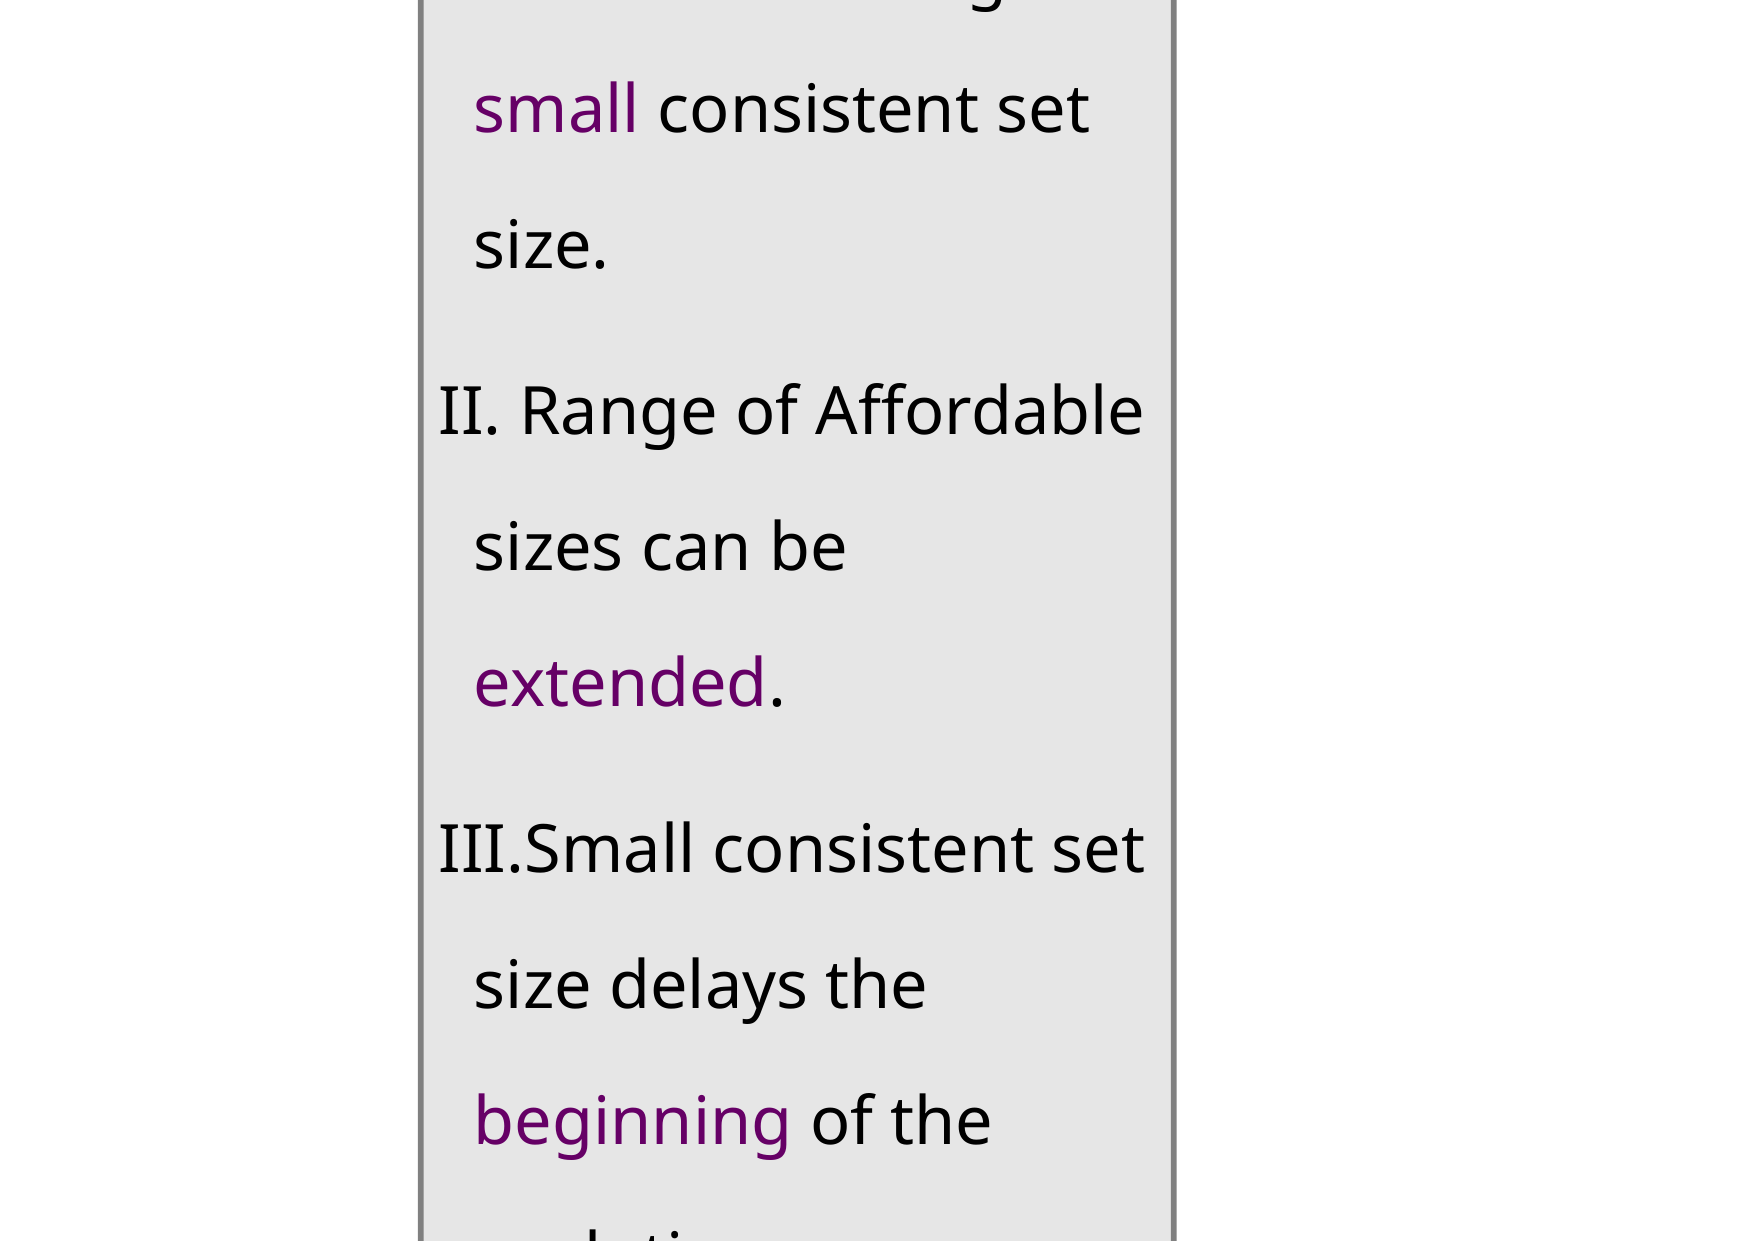

We can obtain good results fast using small consistent set size.
 Range of Affordable sizes can be extended.
Small consistent set size delays the beginning of the evolutionary algorithm.
# We use entropy for scoring. Check the size of the consistent set needed for good and fast solutions.
We use entropy for scoring.
Check the size of the consistent set needed for good and fast solutions.
We use entropy for scoring.
Check the size of the consistent set needed for good and fast solutions.
We use entropy for scoring.
Check the size of the consistent set needed for good and fast solutions.
We use entropy for scoring.
Check the size of the consistent set needed for good and fast solutions.